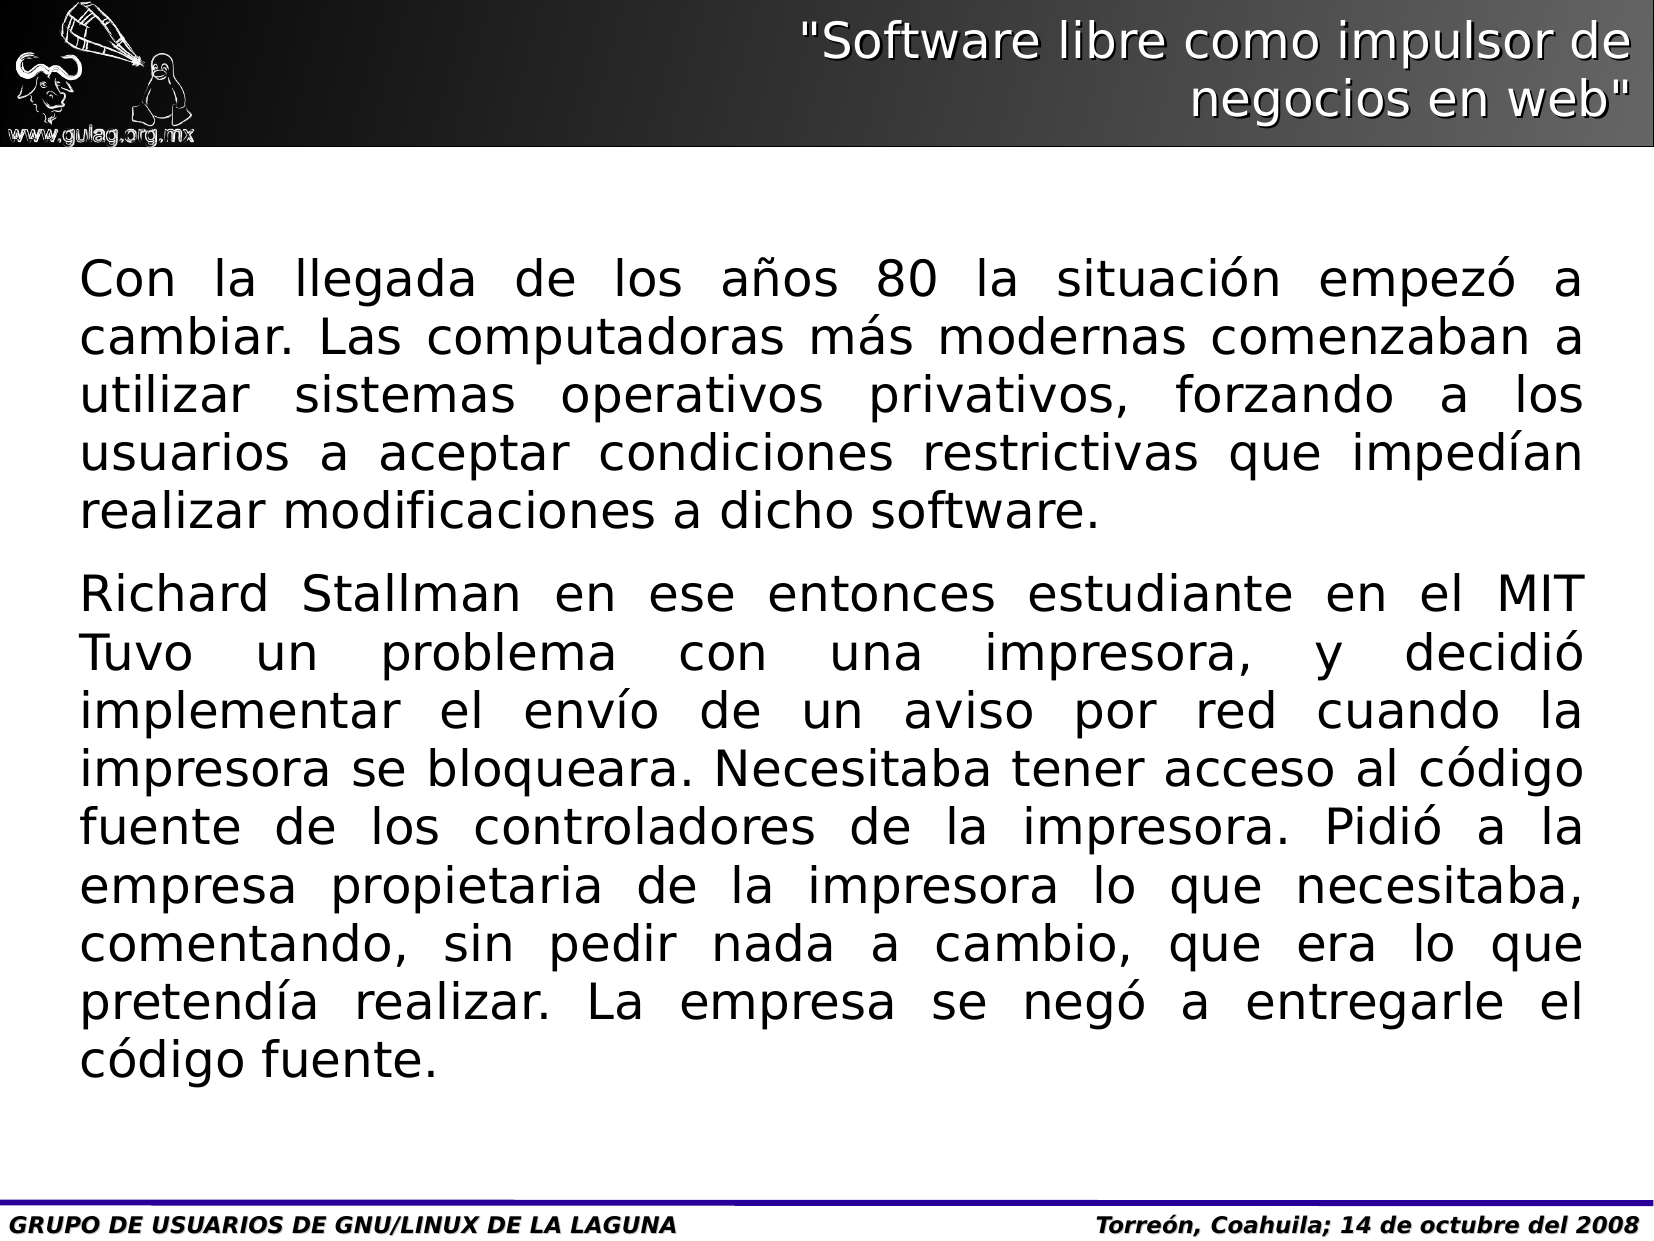

"Software libre como impulsor de negocios en web"
GRUPO DE USUARIOS DE GNU/LINUX DE LA LAGUNA
Torreón, Coahuila; 14 de octubre del 2008
Con la llegada de los años 80 la situación empezó a cambiar. Las computadoras más modernas comenzaban a utilizar sistemas operativos privativos, forzando a los usuarios a aceptar condiciones restrictivas que impedían realizar modificaciones a dicho software.
Richard Stallman en ese entonces estudiante en el MIT Tuvo un problema con una impresora, y decidió implementar el envío de un aviso por red cuando la impresora se bloqueara. Necesitaba tener acceso al código fuente de los controladores de la impresora. Pidió a la empresa propietaria de la impresora lo que necesitaba, comentando, sin pedir nada a cambio, que era lo que pretendía realizar. La empresa se negó a entregarle el código fuente.